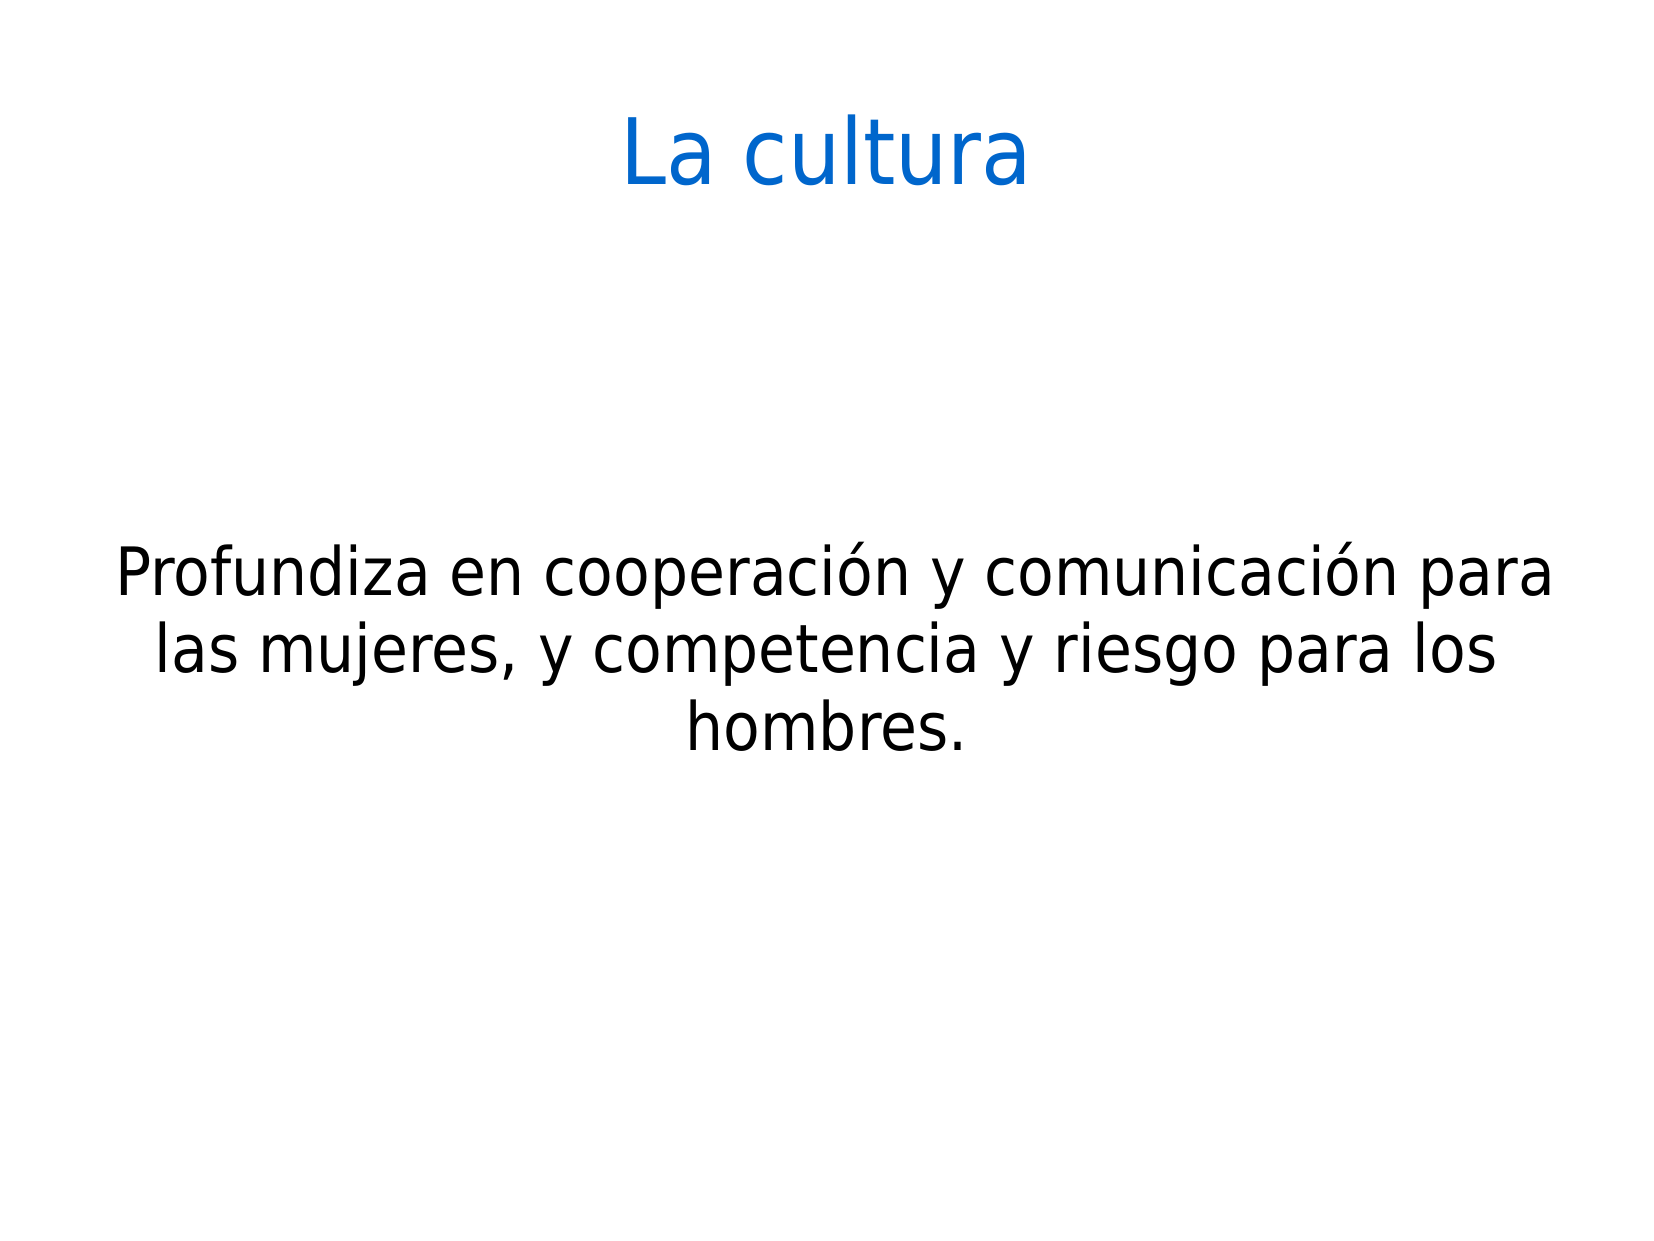

# La cultura
 Profundiza en cooperación y comunicación para las mujeres, y competencia y riesgo para los hombres.